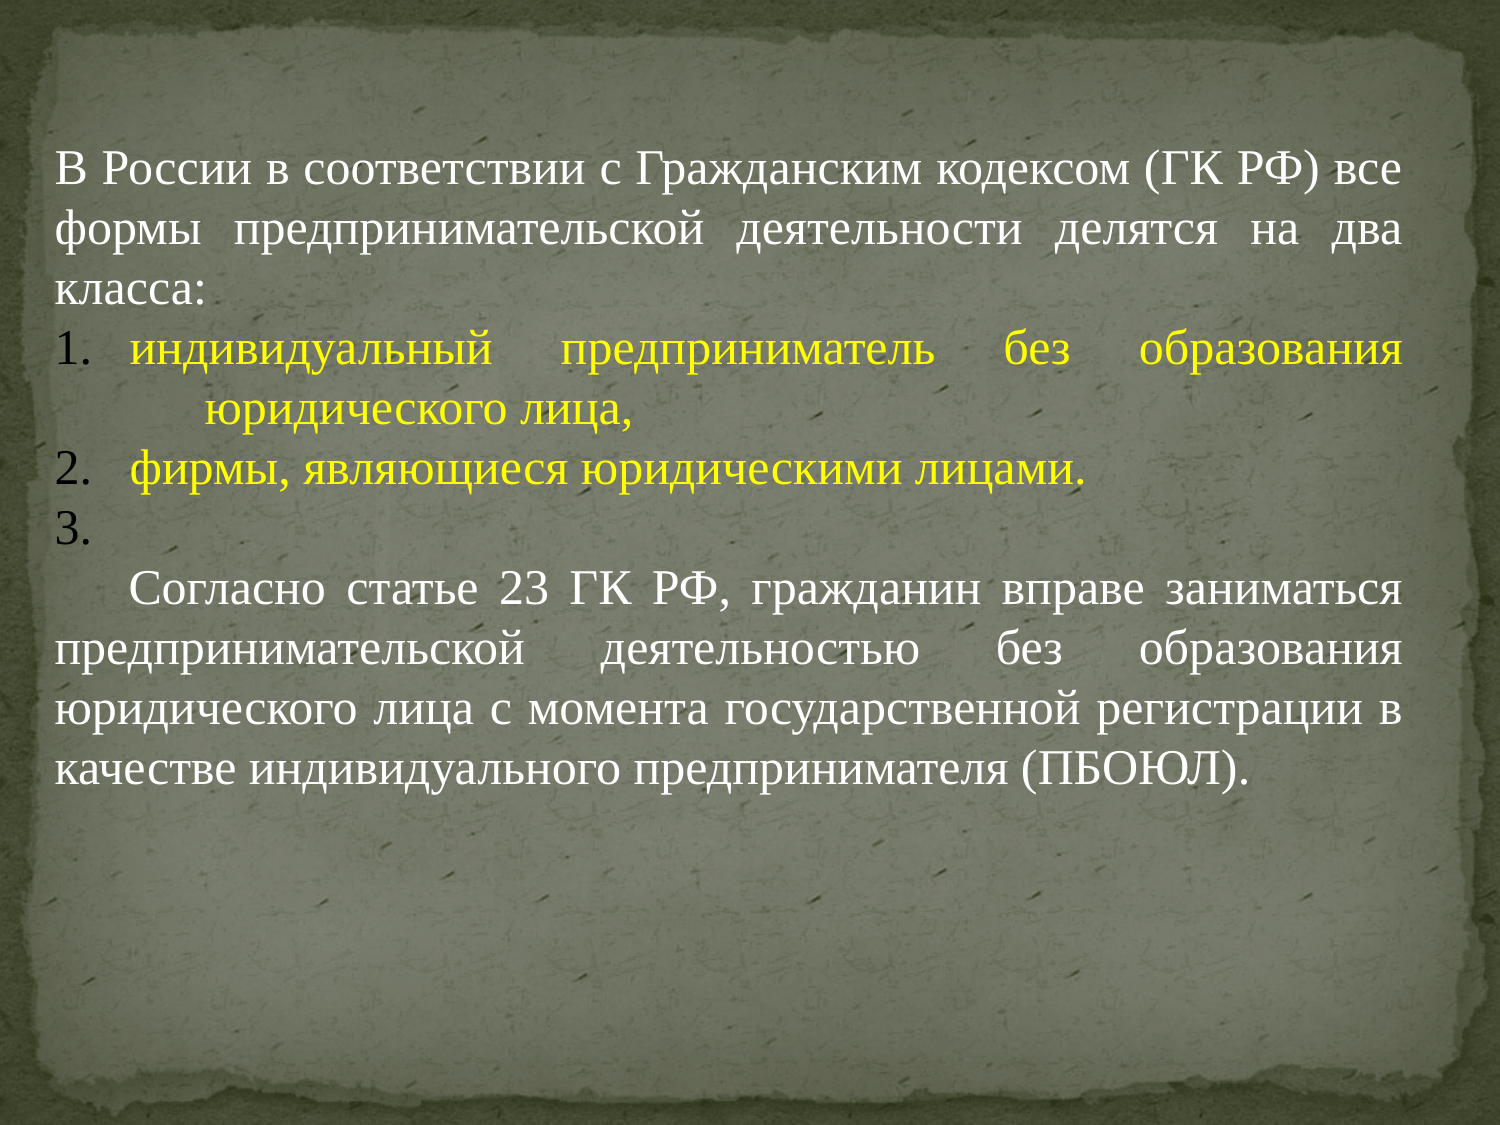

В России в соответствии с Гражданским кодексом (ГК РФ) все формы предпринимательской деятельности делятся на два класса:
индивидуальный предприниматель без образования юридического лица,
фирмы, являющиеся юридическими лицами.
Согласно статье 23 ГК РФ, гражданин вправе заниматься предпринимательской деятельностью без образования юридического лица с момента государственной регистрации в качестве индивидуального предпринимателя (ПБОЮЛ).